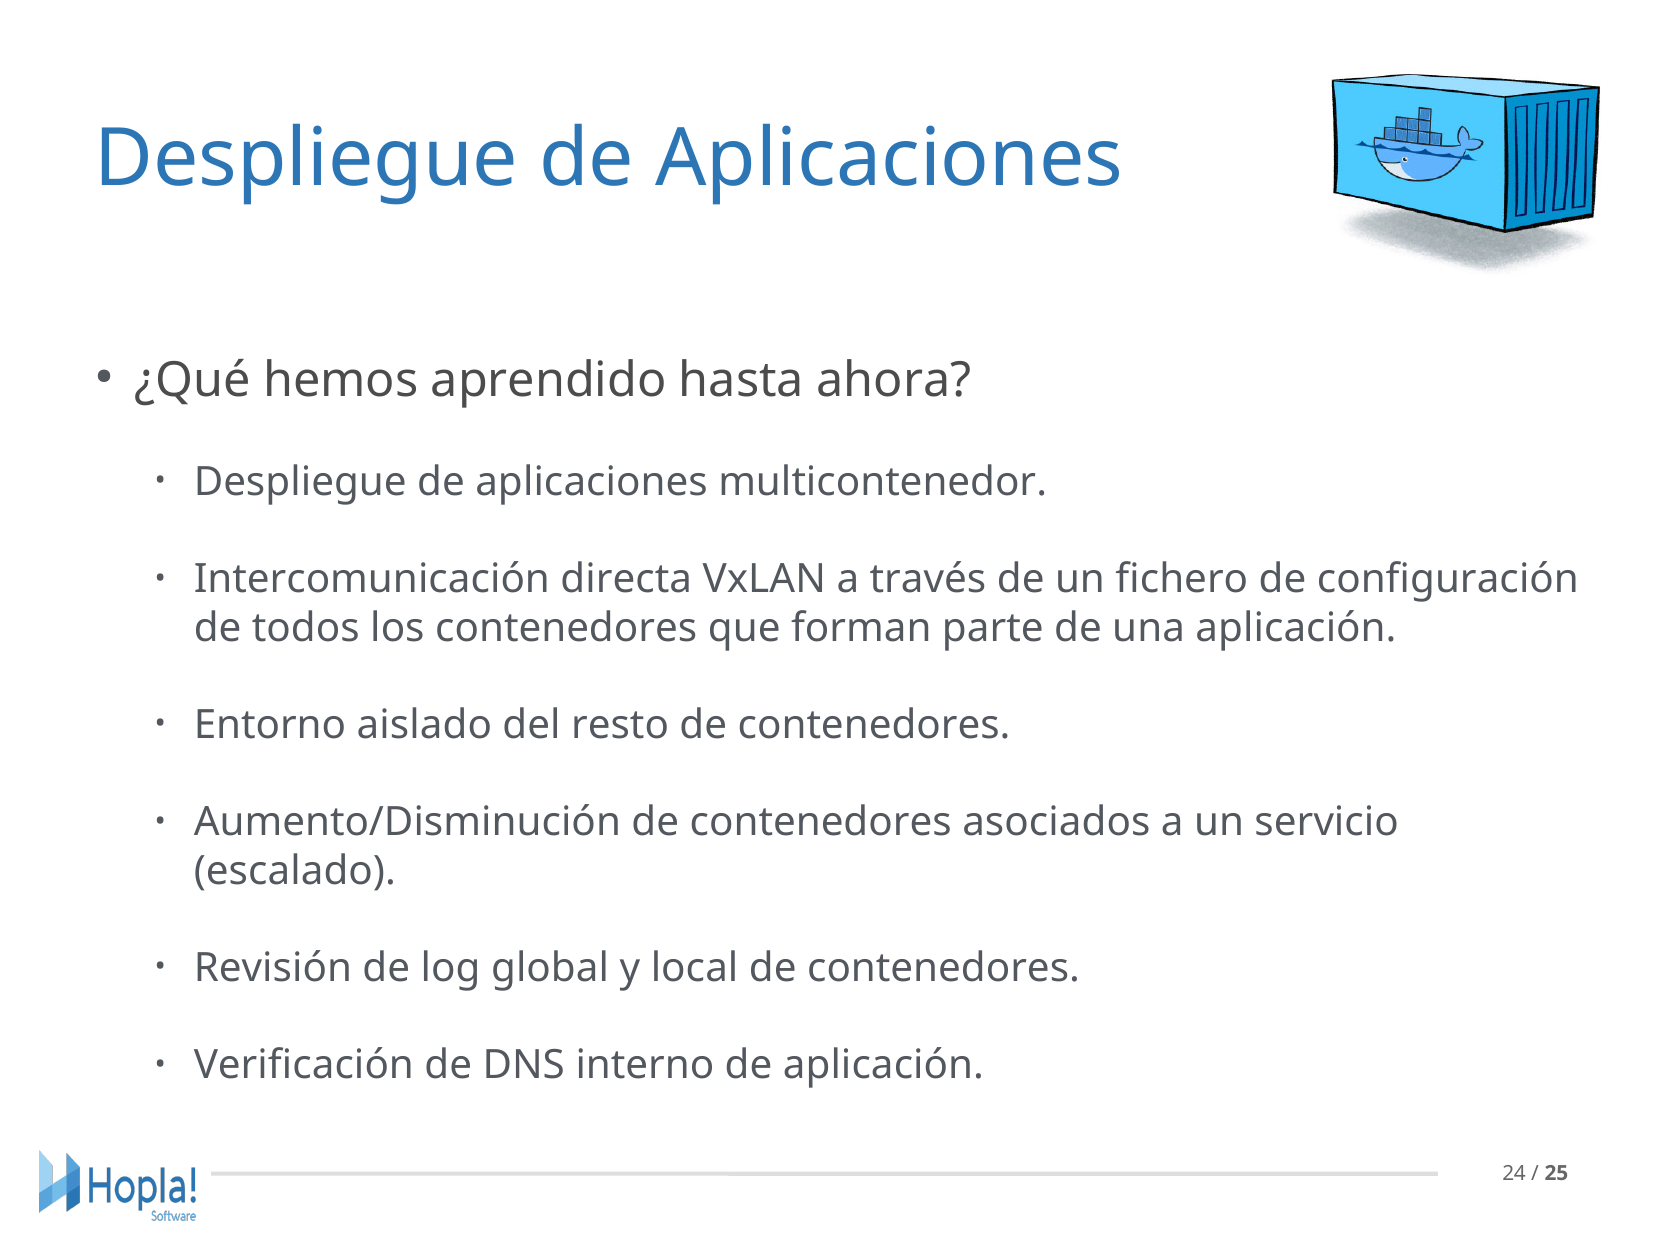

# Despliegue de Aplicaciones
¿Qué hemos aprendido hasta ahora?
Despliegue de aplicaciones multicontenedor.
Intercomunicación directa VxLAN a través de un fichero de configuración de todos los contenedores que forman parte de una aplicación.
Entorno aislado del resto de contenedores.
Aumento/Disminución de contenedores asociados a un servicio (escalado).
Revisión de log global y local de contenedores.
Verificación de DNS interno de aplicación.
24